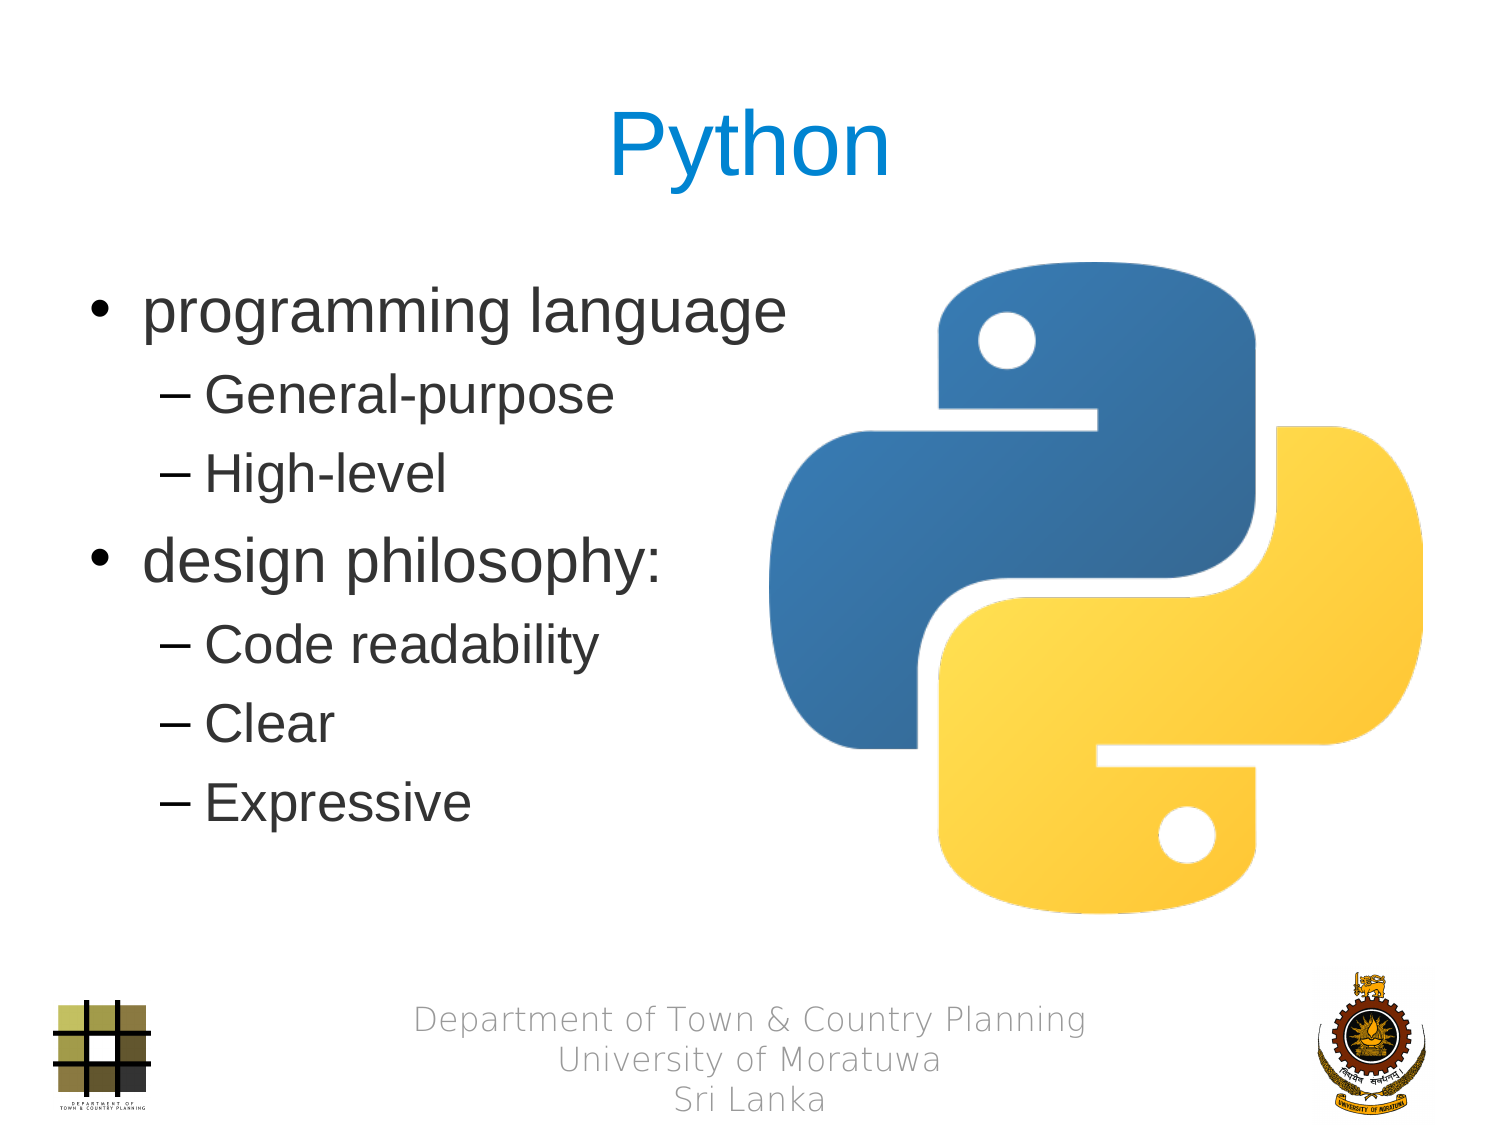

# Python
programming language
General-purpose
High-level
design philosophy:
Code readability
Clear
Expressive